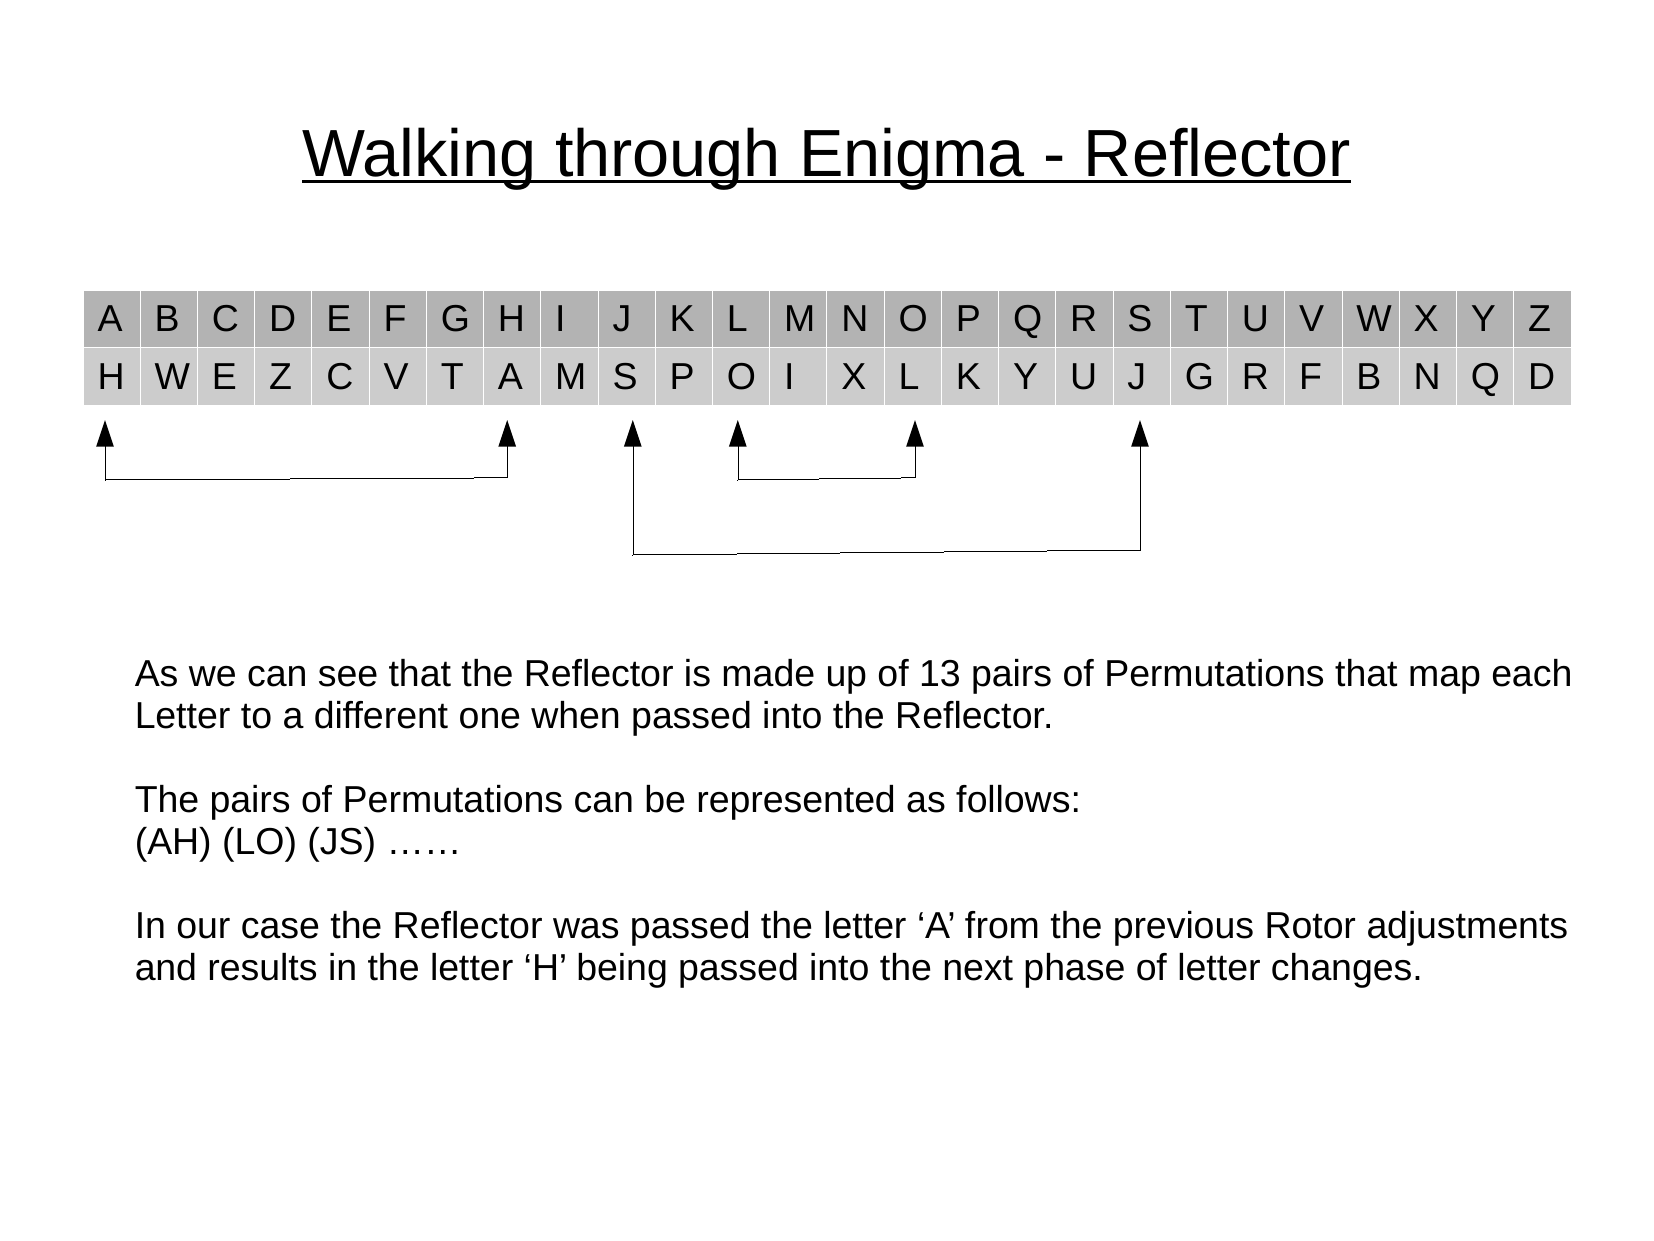

# Walking through Enigma - Reflector
| A | B | C | D | E | F | G | H | I | J | K | L | M | N | O | P | Q | R | S | T | U | V | W | X | Y | Z |
| --- | --- | --- | --- | --- | --- | --- | --- | --- | --- | --- | --- | --- | --- | --- | --- | --- | --- | --- | --- | --- | --- | --- | --- | --- | --- |
| H | W | E | Z | C | V | T | A | M | S | P | O | I | X | L | K | Y | U | J | G | R | F | B | N | Q | D |
As we can see that the Reflector is made up of 13 pairs of Permutations that map each
Letter to a different one when passed into the Reflector.
The pairs of Permutations can be represented as follows:
(AH) (LO) (JS) ……
In our case the Reflector was passed the letter ‘A’ from the previous Rotor adjustments
and results in the letter ‘H’ being passed into the next phase of letter changes.